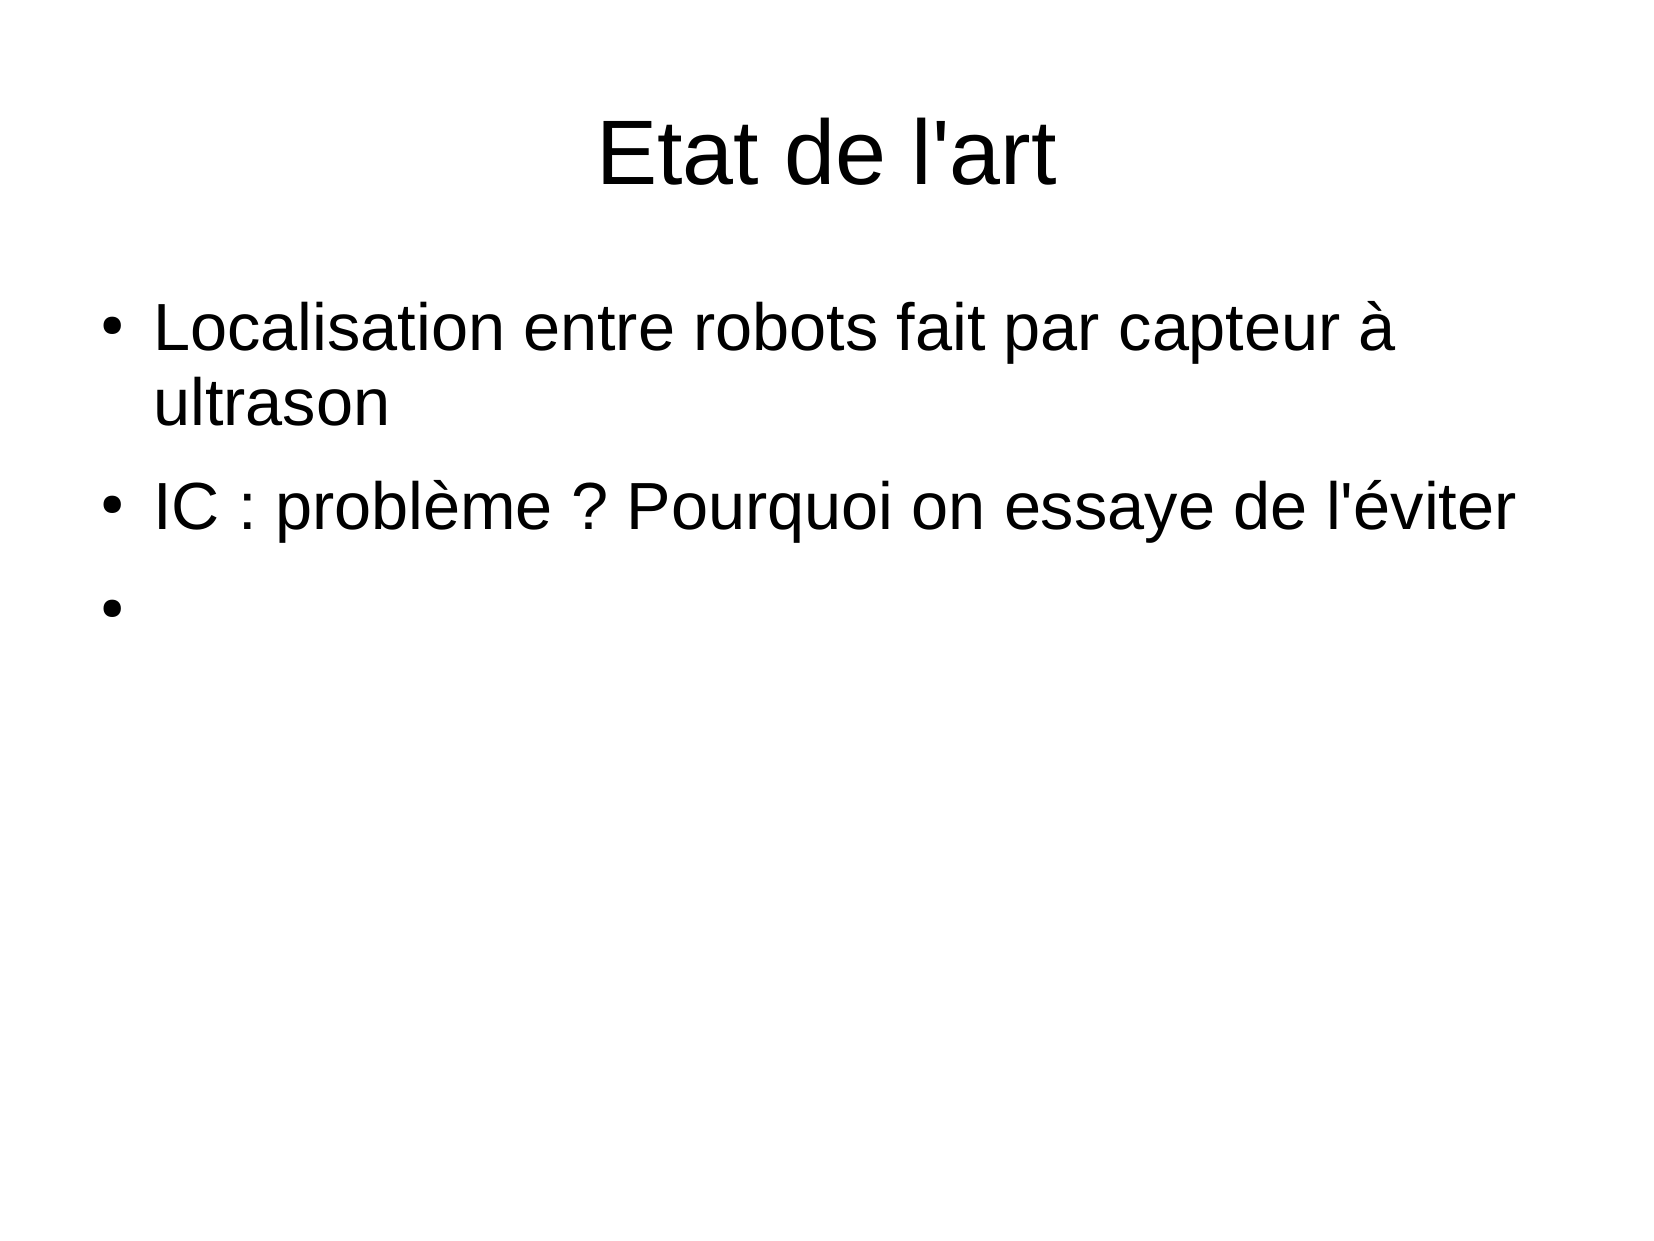

# Etat de l'art
Localisation entre robots fait par capteur à ultrason
IC : problème ? Pourquoi on essaye de l'éviter